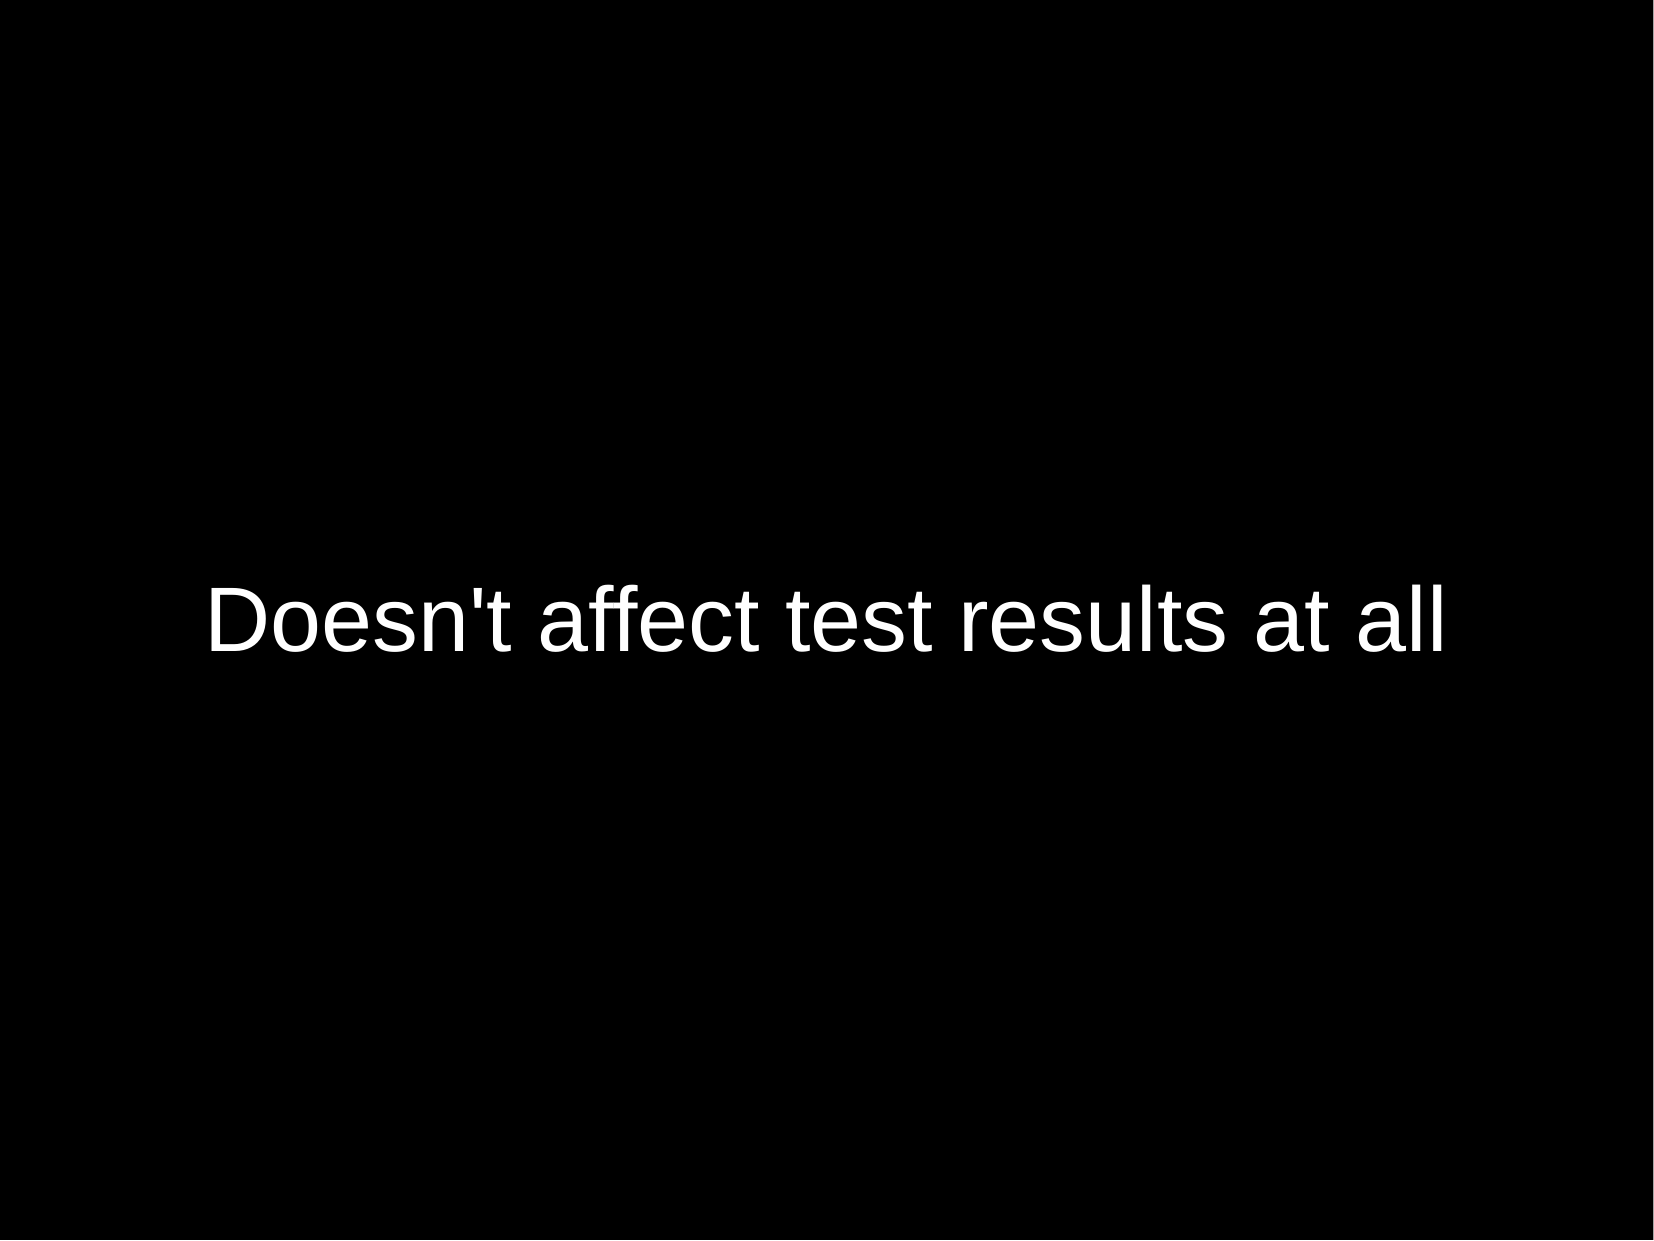

# Doesn't affect test results at all